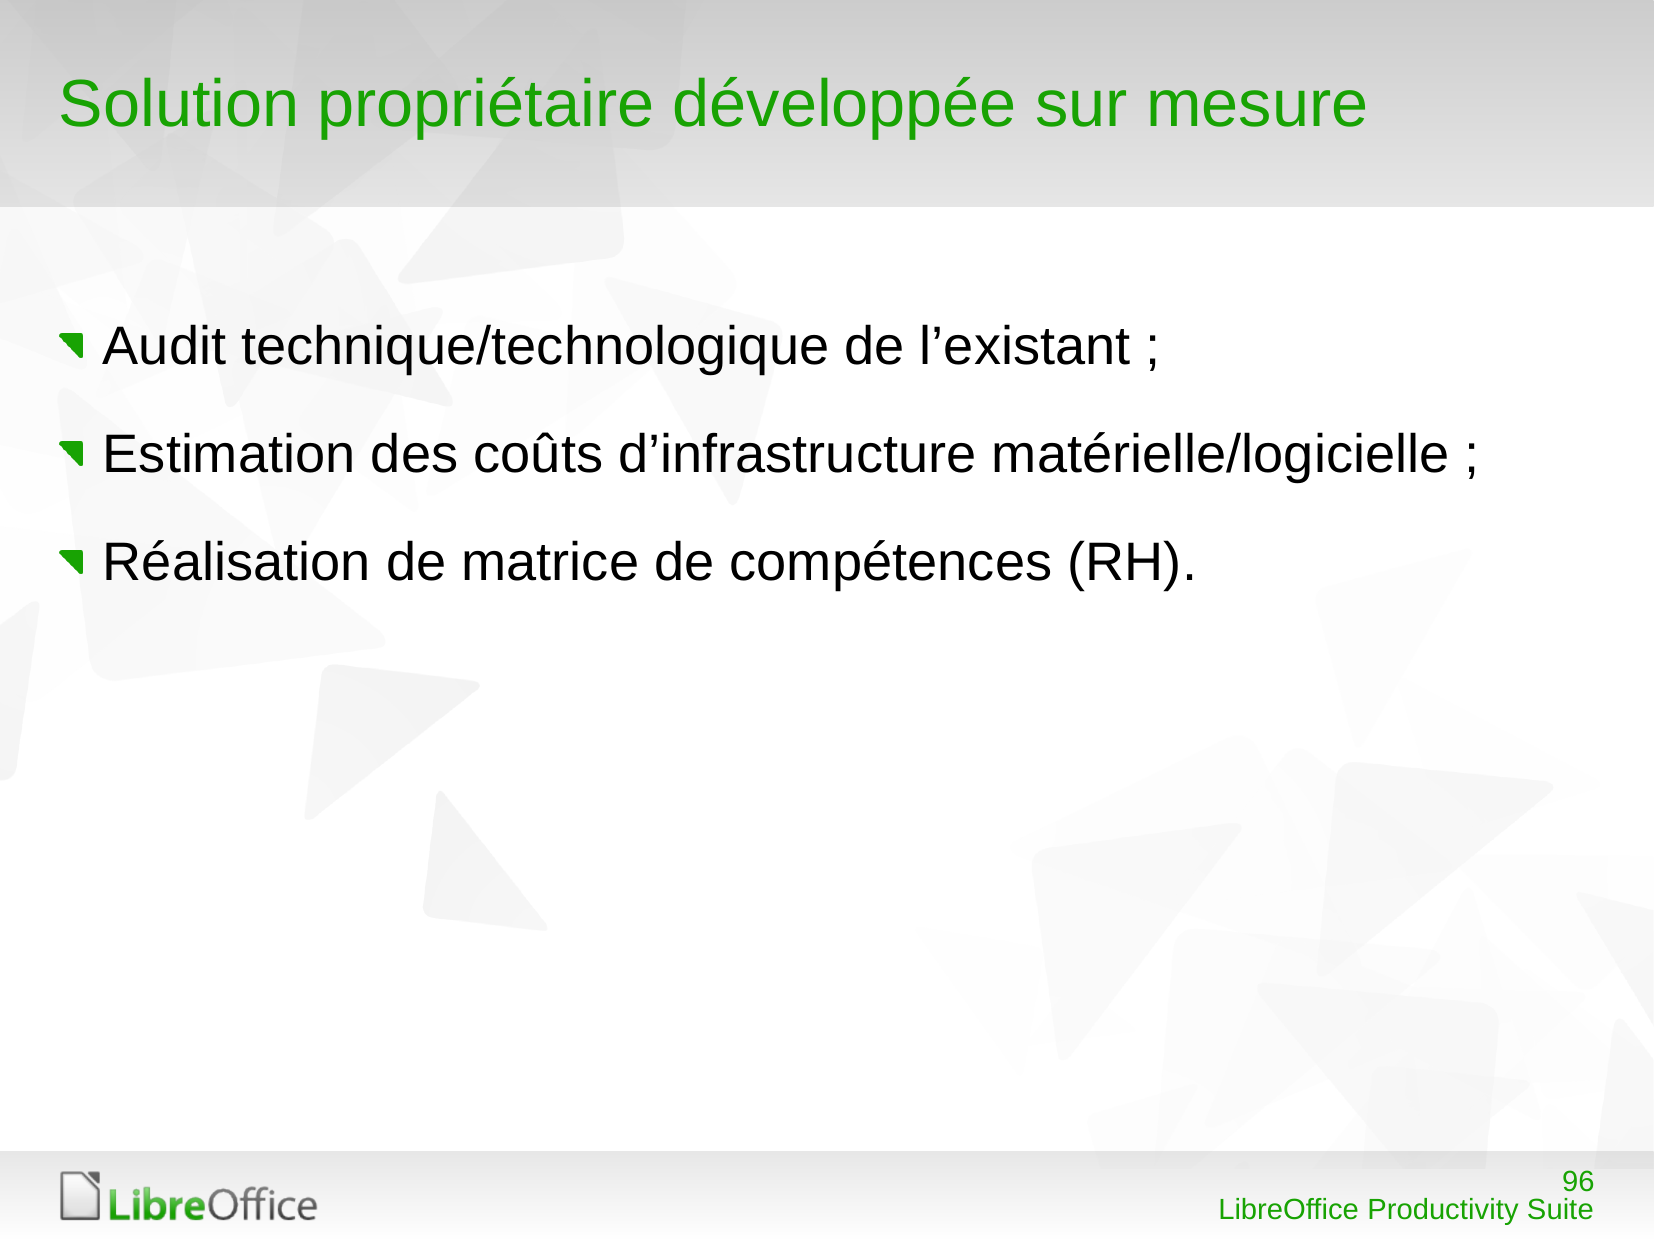

# Solution propriétaire développée sur mesure
Audit technique/technologique de l’existant ;
Estimation des coûts d’infrastructure matérielle/logicielle ;
Réalisation de matrice de compétences (RH).
96
LibreOffice Productivity Suite